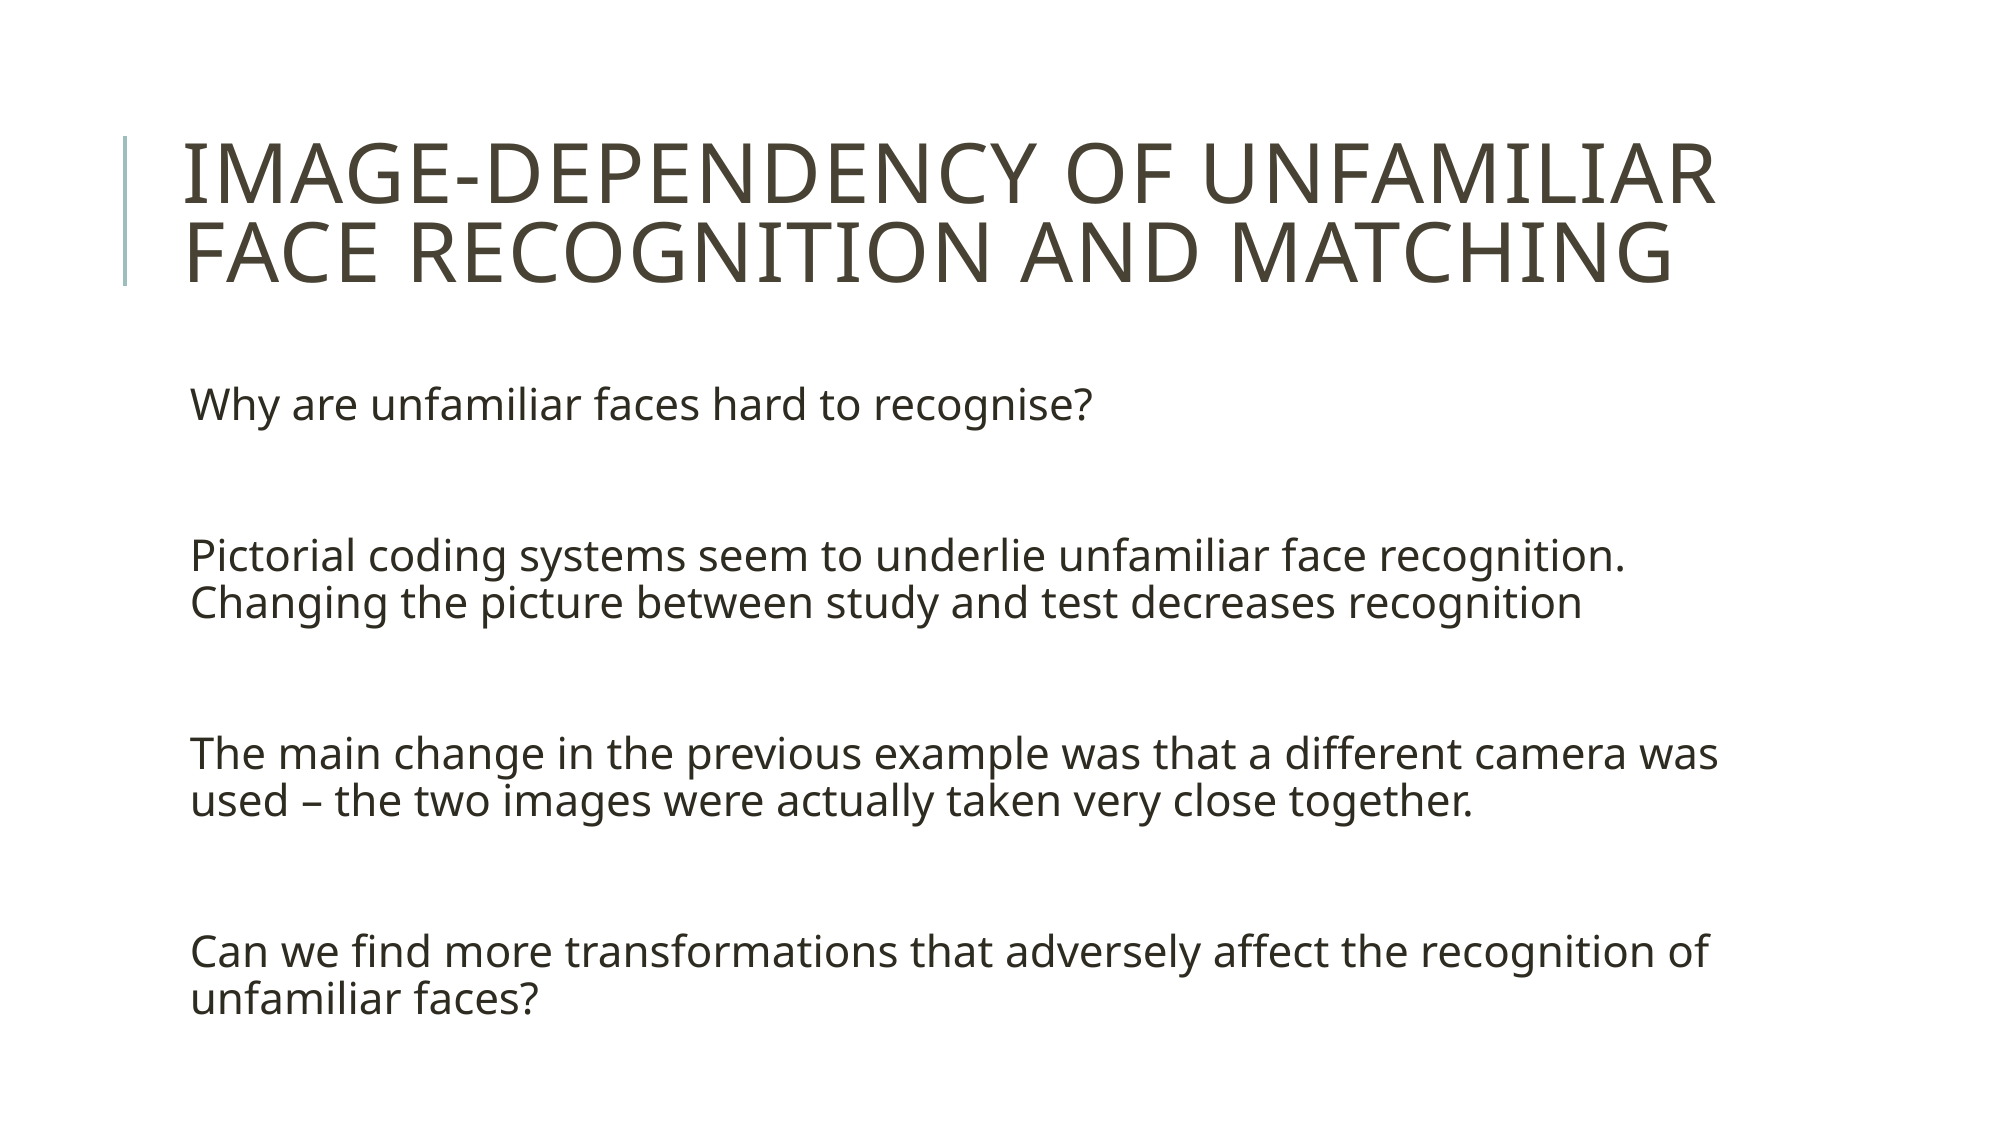

# Image-dependency of unfamiliar face recognition and matching
Why are unfamiliar faces hard to recognise?
Pictorial coding systems seem to underlie unfamiliar face recognition. Changing the picture between study and test decreases recognition
The main change in the previous example was that a different camera was used – the two images were actually taken very close together.
Can we find more transformations that adversely affect the recognition of unfamiliar faces?